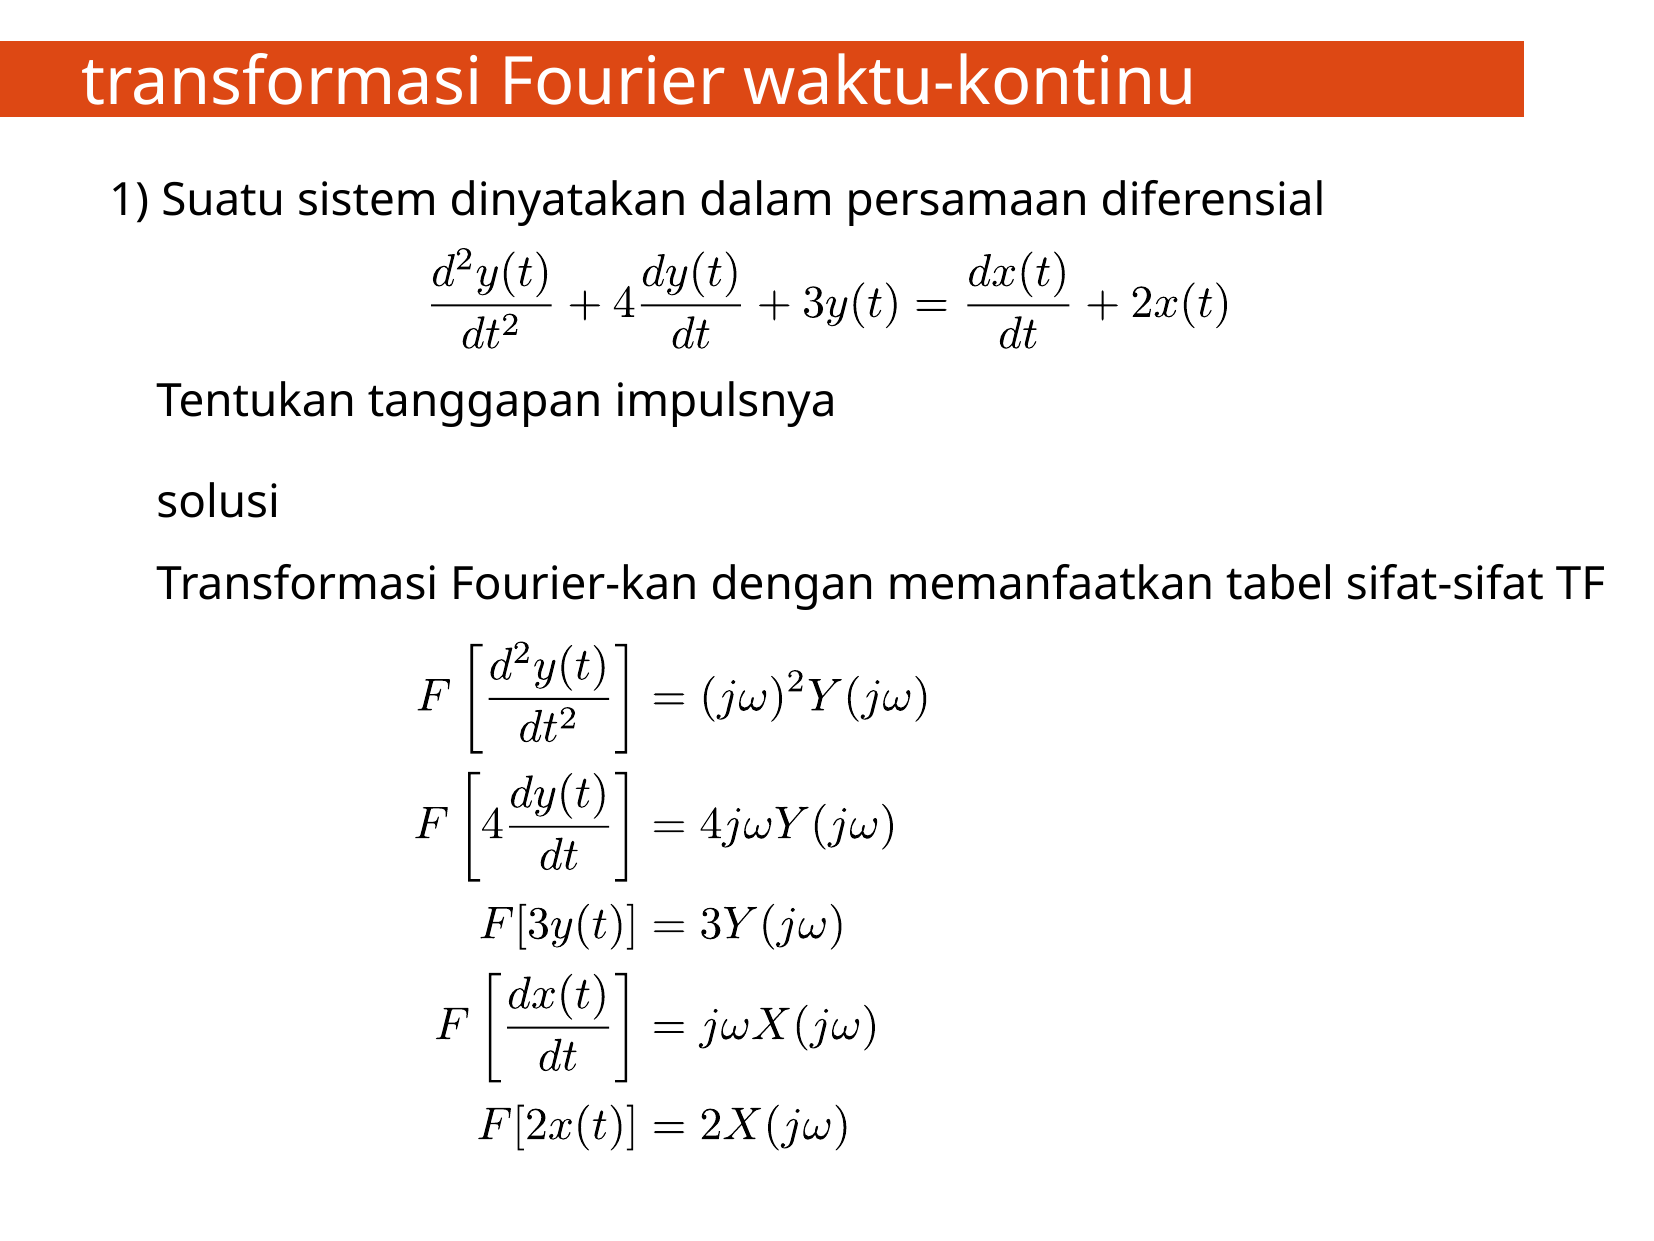

transformasi Fourier waktu-kontinu
 Suatu sistem dinyatakan dalam persamaan diferensial
Tentukan tanggapan impulsnya
solusi
Transformasi Fourier-kan dengan memanfaatkan tabel sifat-sifat TF